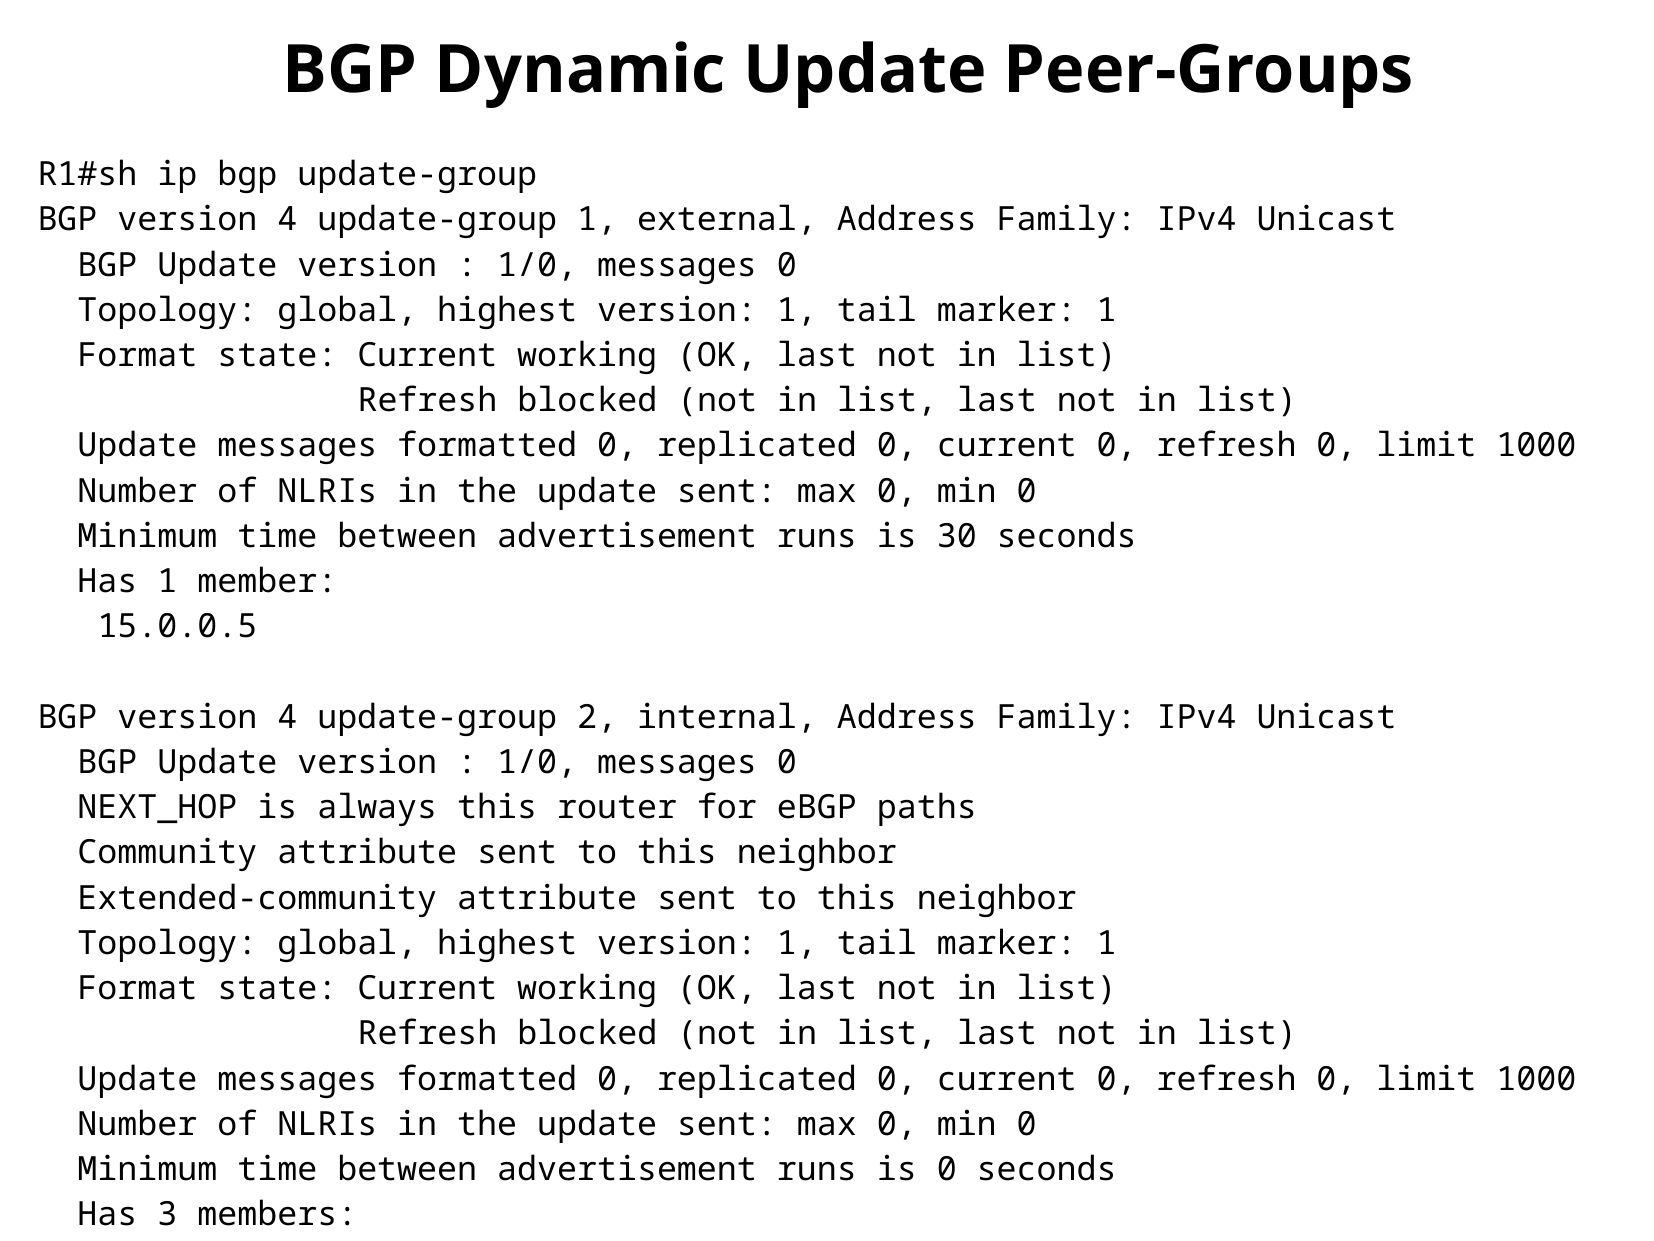

BGP Dynamic Update Peer-Groups
# R1#sh ip bgp update-group
BGP version 4 update-group 1, external, Address Family: IPv4 Unicast
 BGP Update version : 1/0, messages 0
 Topology: global, highest version: 1, tail marker: 1
 Format state: Current working (OK, last not in list)
 Refresh blocked (not in list, last not in list)
 Update messages formatted 0, replicated 0, current 0, refresh 0, limit 1000
 Number of NLRIs in the update sent: max 0, min 0
 Minimum time between advertisement runs is 30 seconds
 Has 1 member:
 15.0.0.5
BGP version 4 update-group 2, internal, Address Family: IPv4 Unicast
 BGP Update version : 1/0, messages 0
 NEXT_HOP is always this router for eBGP paths
 Community attribute sent to this neighbor
 Extended-community attribute sent to this neighbor
 Topology: global, highest version: 1, tail marker: 1
 Format state: Current working (OK, last not in list)
 Refresh blocked (not in list, last not in list)
 Update messages formatted 0, replicated 0, current 0, refresh 0, limit 1000
 Number of NLRIs in the update sent: max 0, min 0
 Minimum time between advertisement runs is 0 seconds
 Has 3 members:
 10.0.0.2 10.0.0.3 10.0.0.4